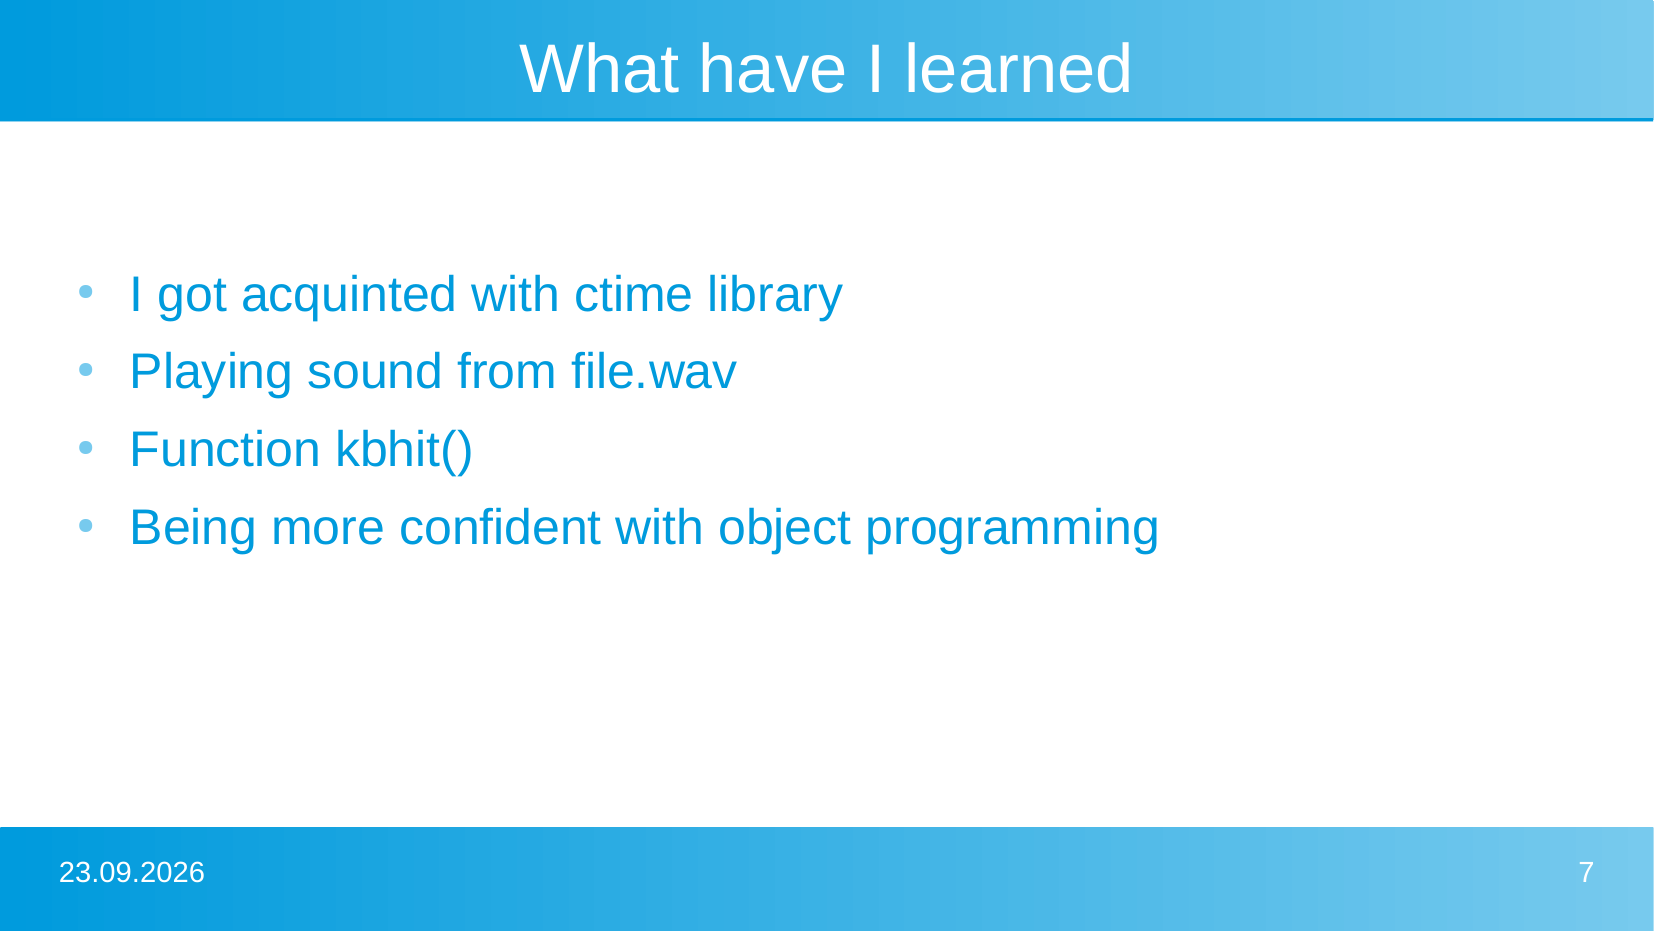

# What have I learned
I got acquinted with ctime library
Playing sound from file.wav
Function kbhit()
Being more confident with object programming
7